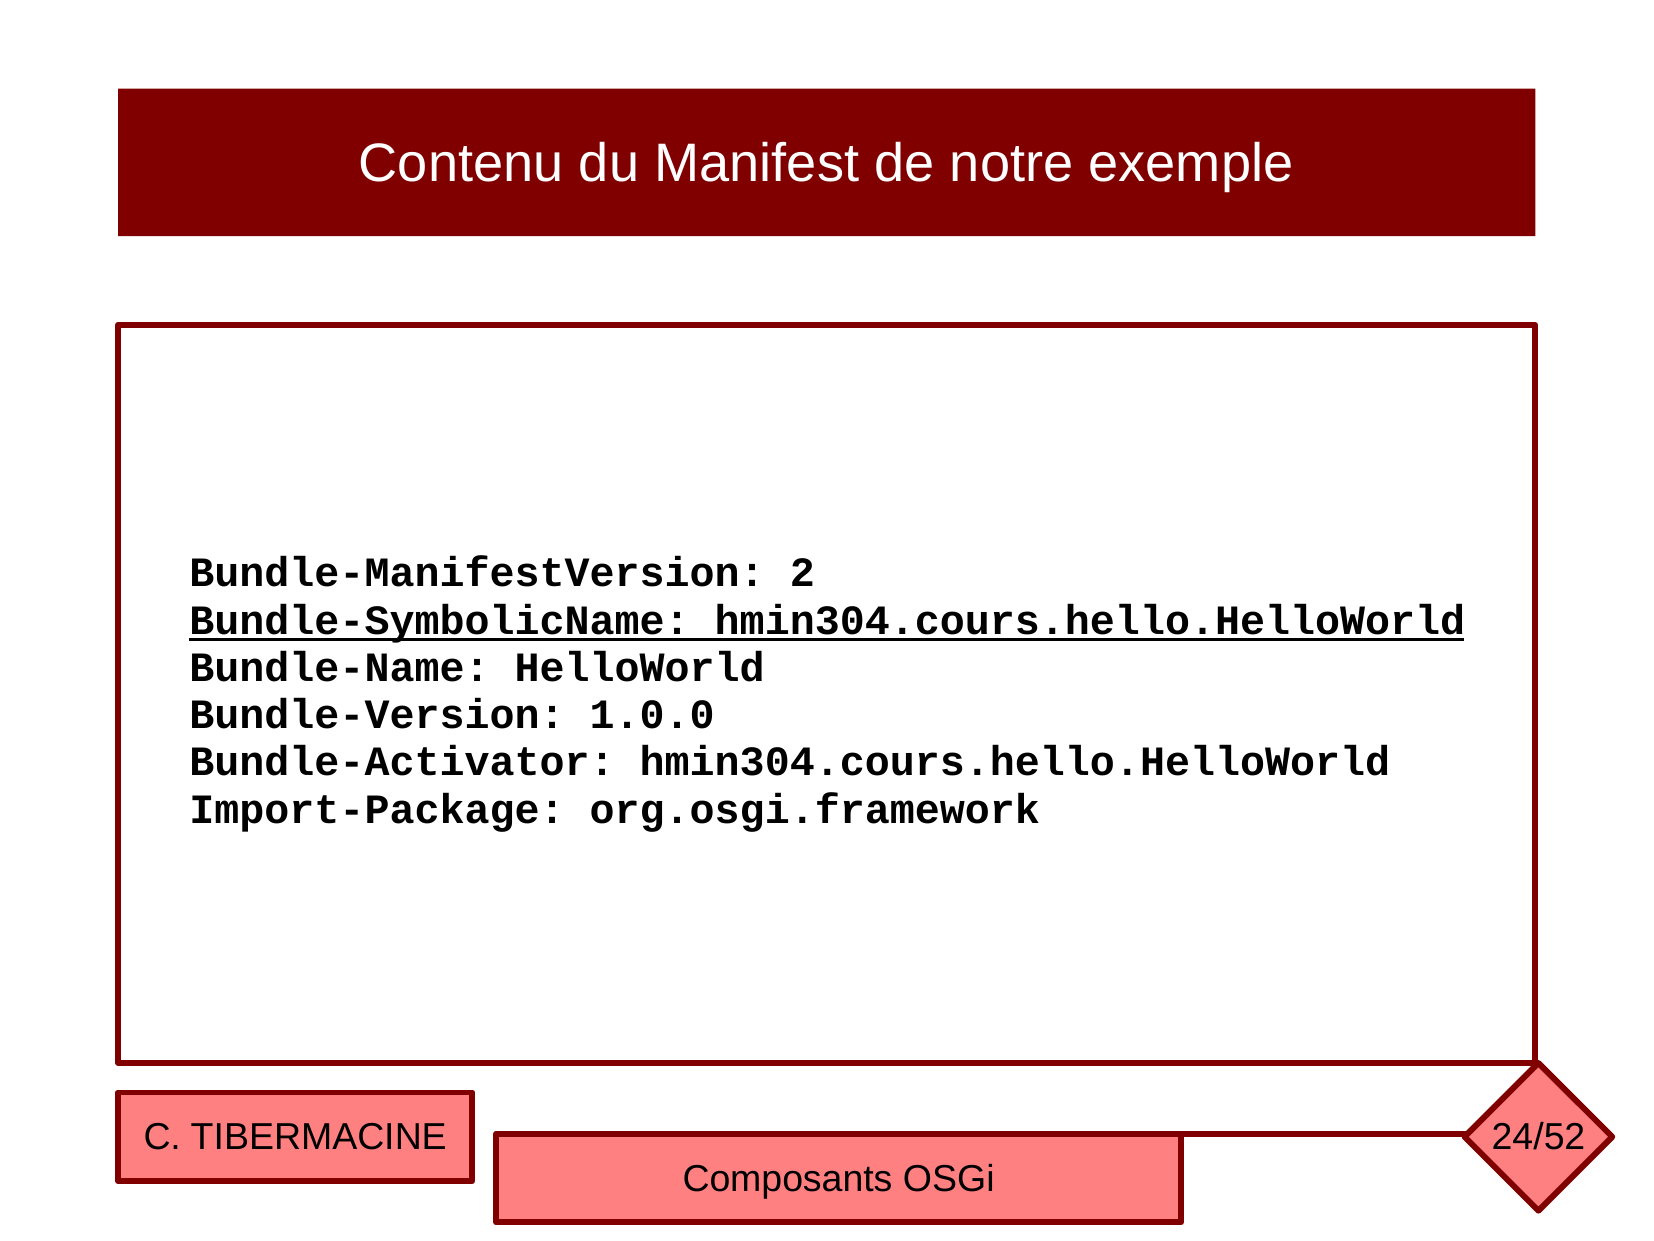

Contenu du Manifest de notre exemple
Bundle-ManifestVersion: 2
Bundle-SymbolicName: hmin304.cours.hello.HelloWorld
Bundle-Name: HelloWorld
Bundle-Version: 1.0.0
Bundle-Activator: hmin304.cours.hello.HelloWorld
Import-Package: org.osgi.framework
C. TIBERMACINE
Composants OSGi